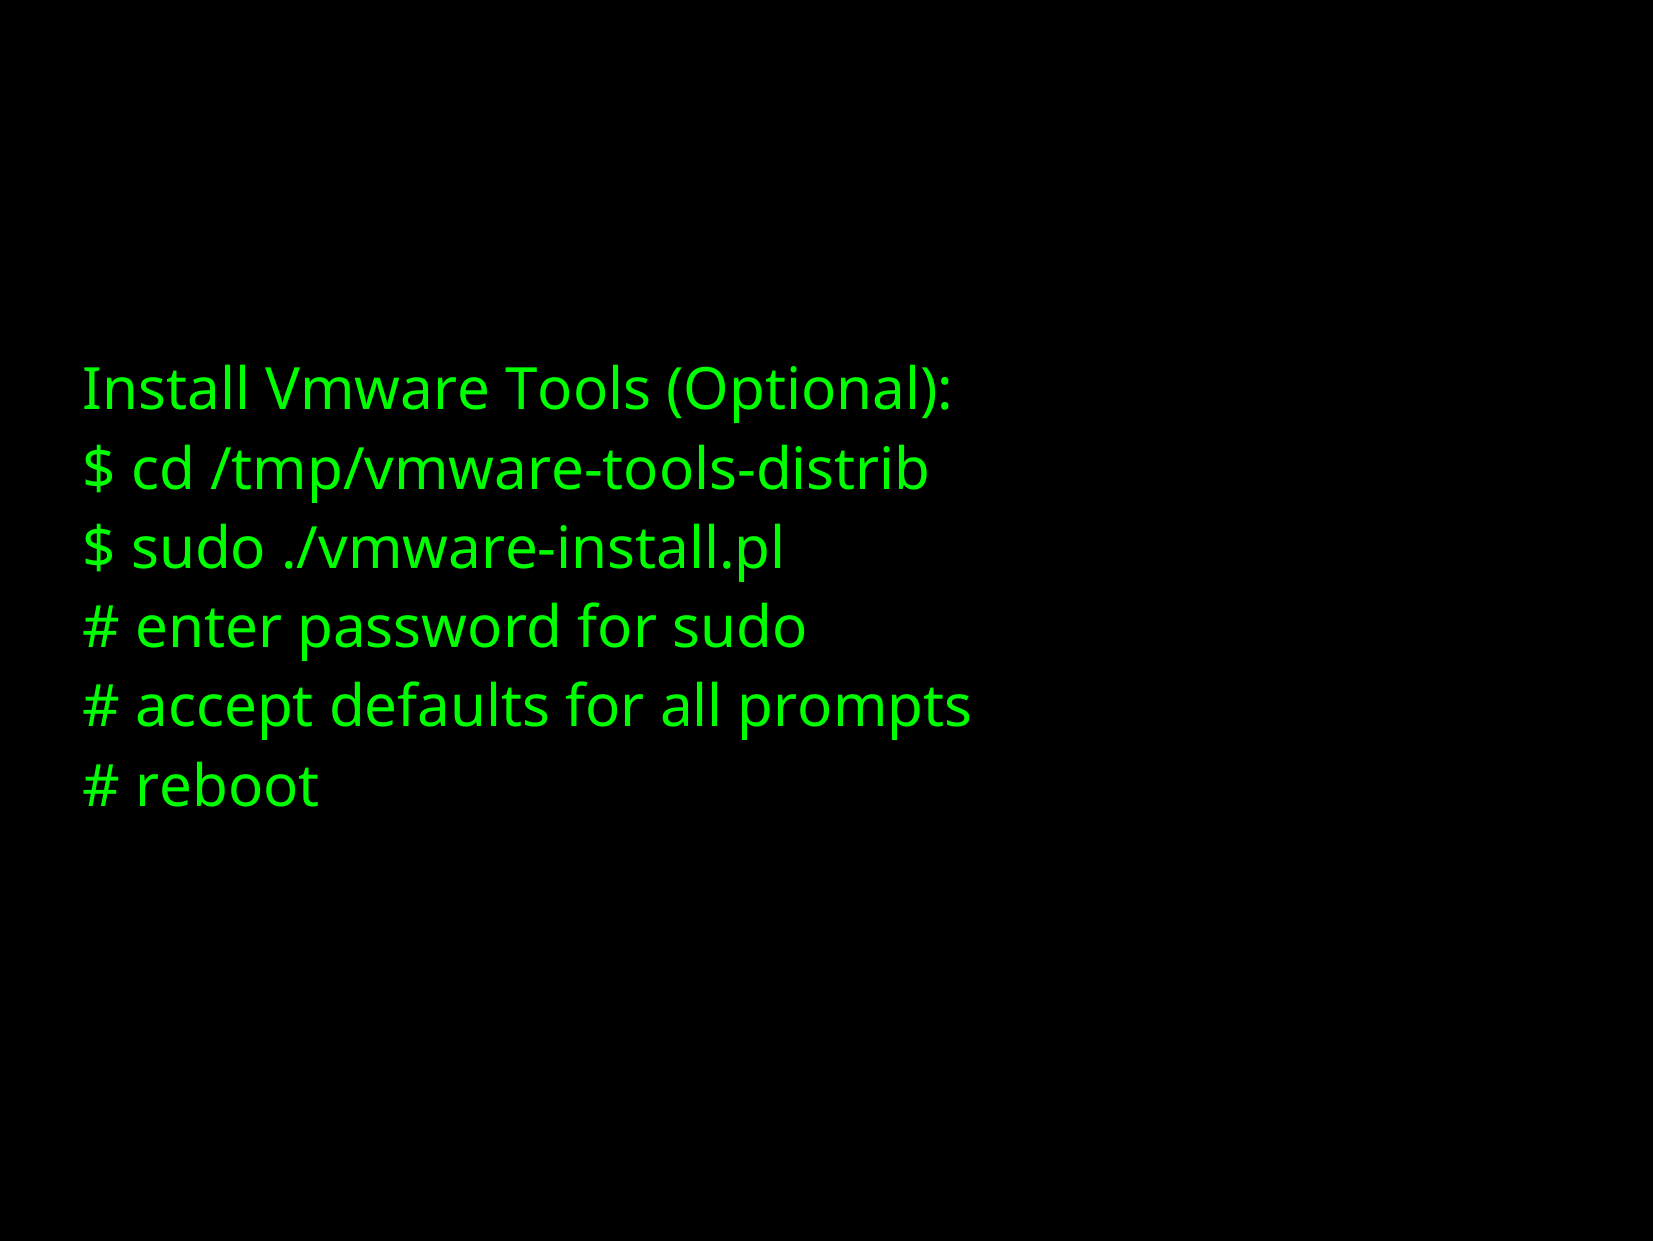

# Install Vmware Tools (Optional): $ cd /tmp/vmware-tools-distrib $ sudo ./vmware-install.pl # enter password for sudo # accept defaults for all prompts # reboot